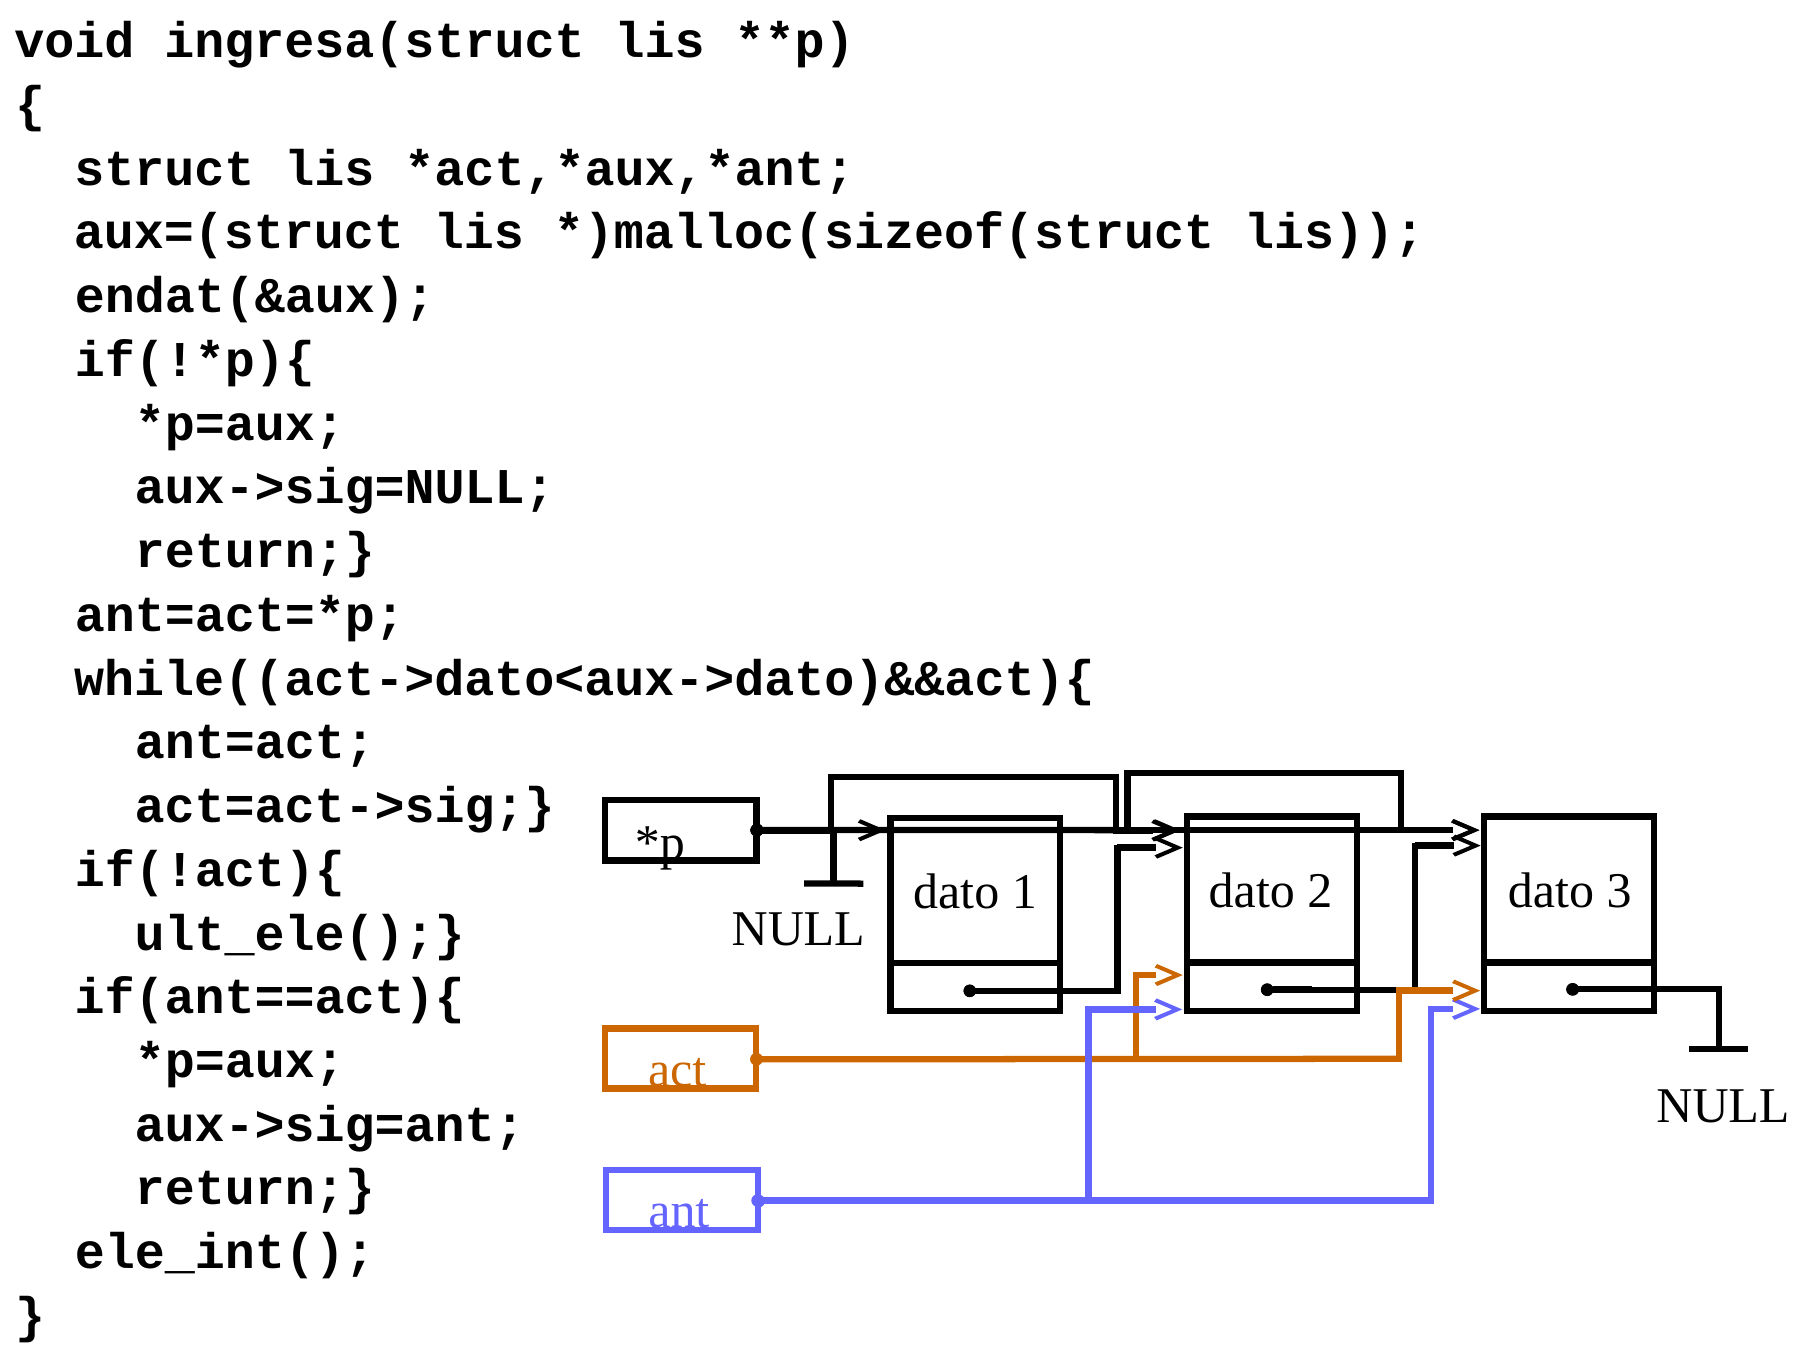

void ingresa(struct lis **p)
{
 struct lis *act,*aux,*ant;
 aux=(struct lis *)malloc(sizeof(struct lis));
 endat(&aux);
 if(!*p){
 *p=aux;
 aux->sig=NULL;
 return;}
 ant=act=*p;
 while((act->dato<aux->dato)&&act){
 ant=act;
 act=act->sig;}
*p
dato 2
dato 3
dato 1
NULL
 if(!act){
 ult_ele();}
 if(ant==act){
NULL
 *p=aux;
act
ant
 aux->sig=ant;
 return;}
 ele_int();
}